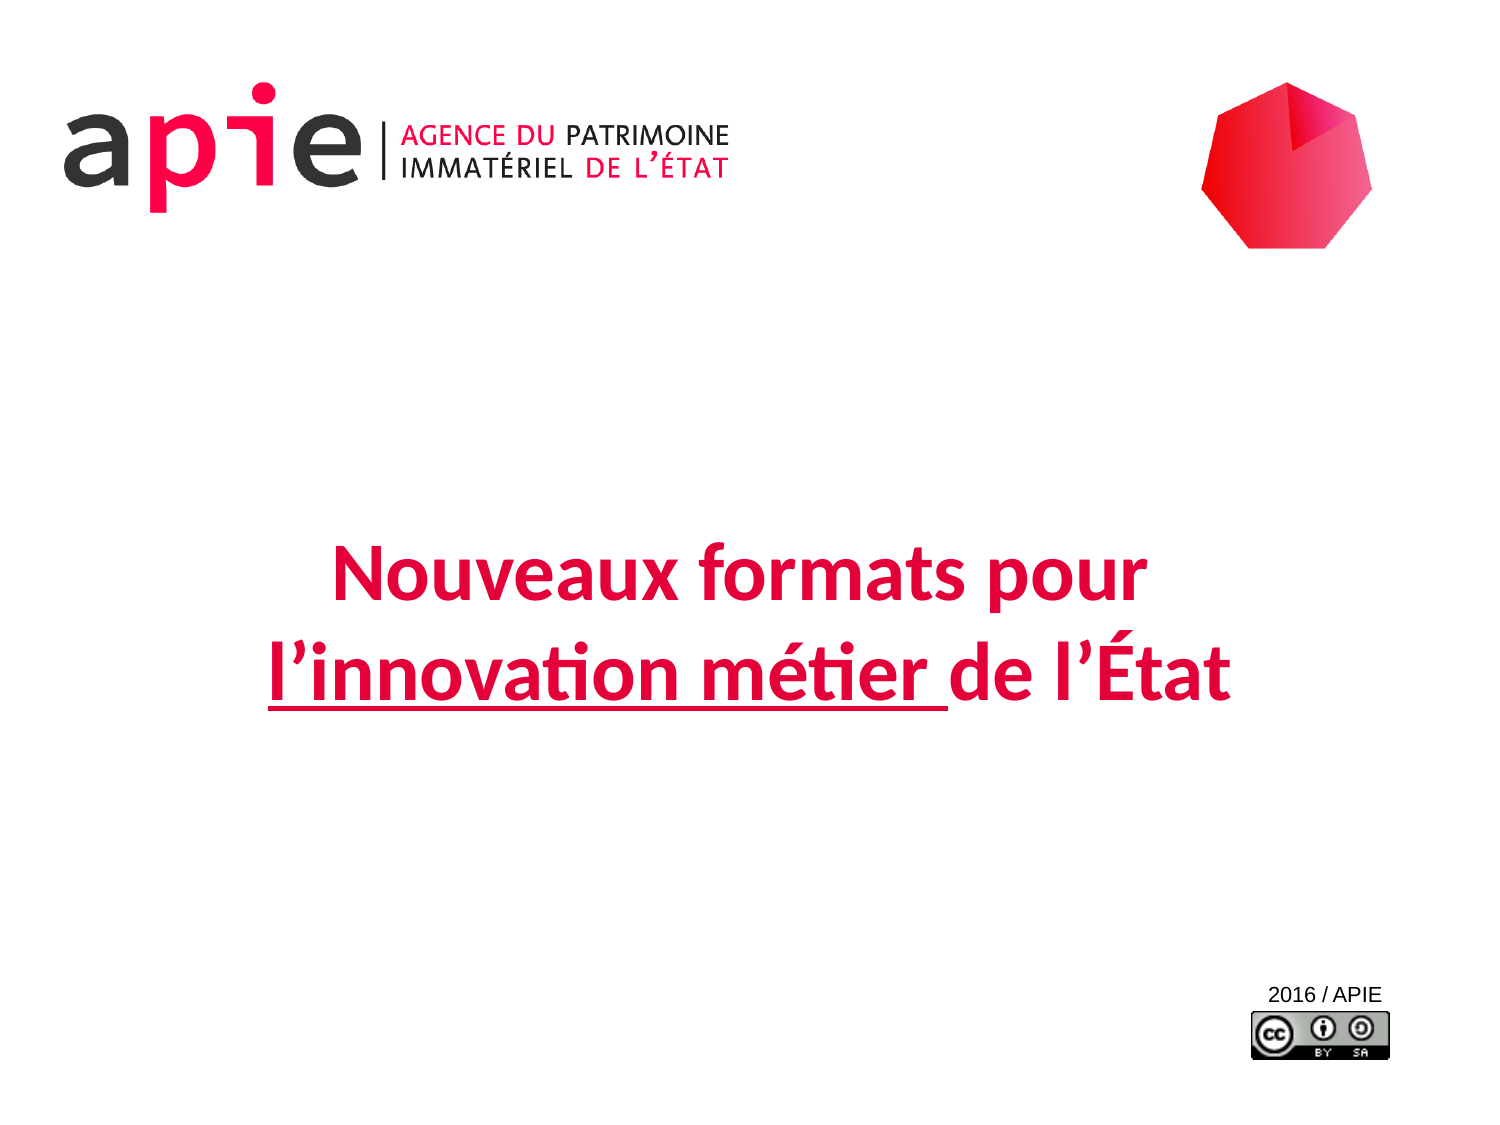

# Nouveaux formats pour l’innovation métier de l’État
2016 / APIE